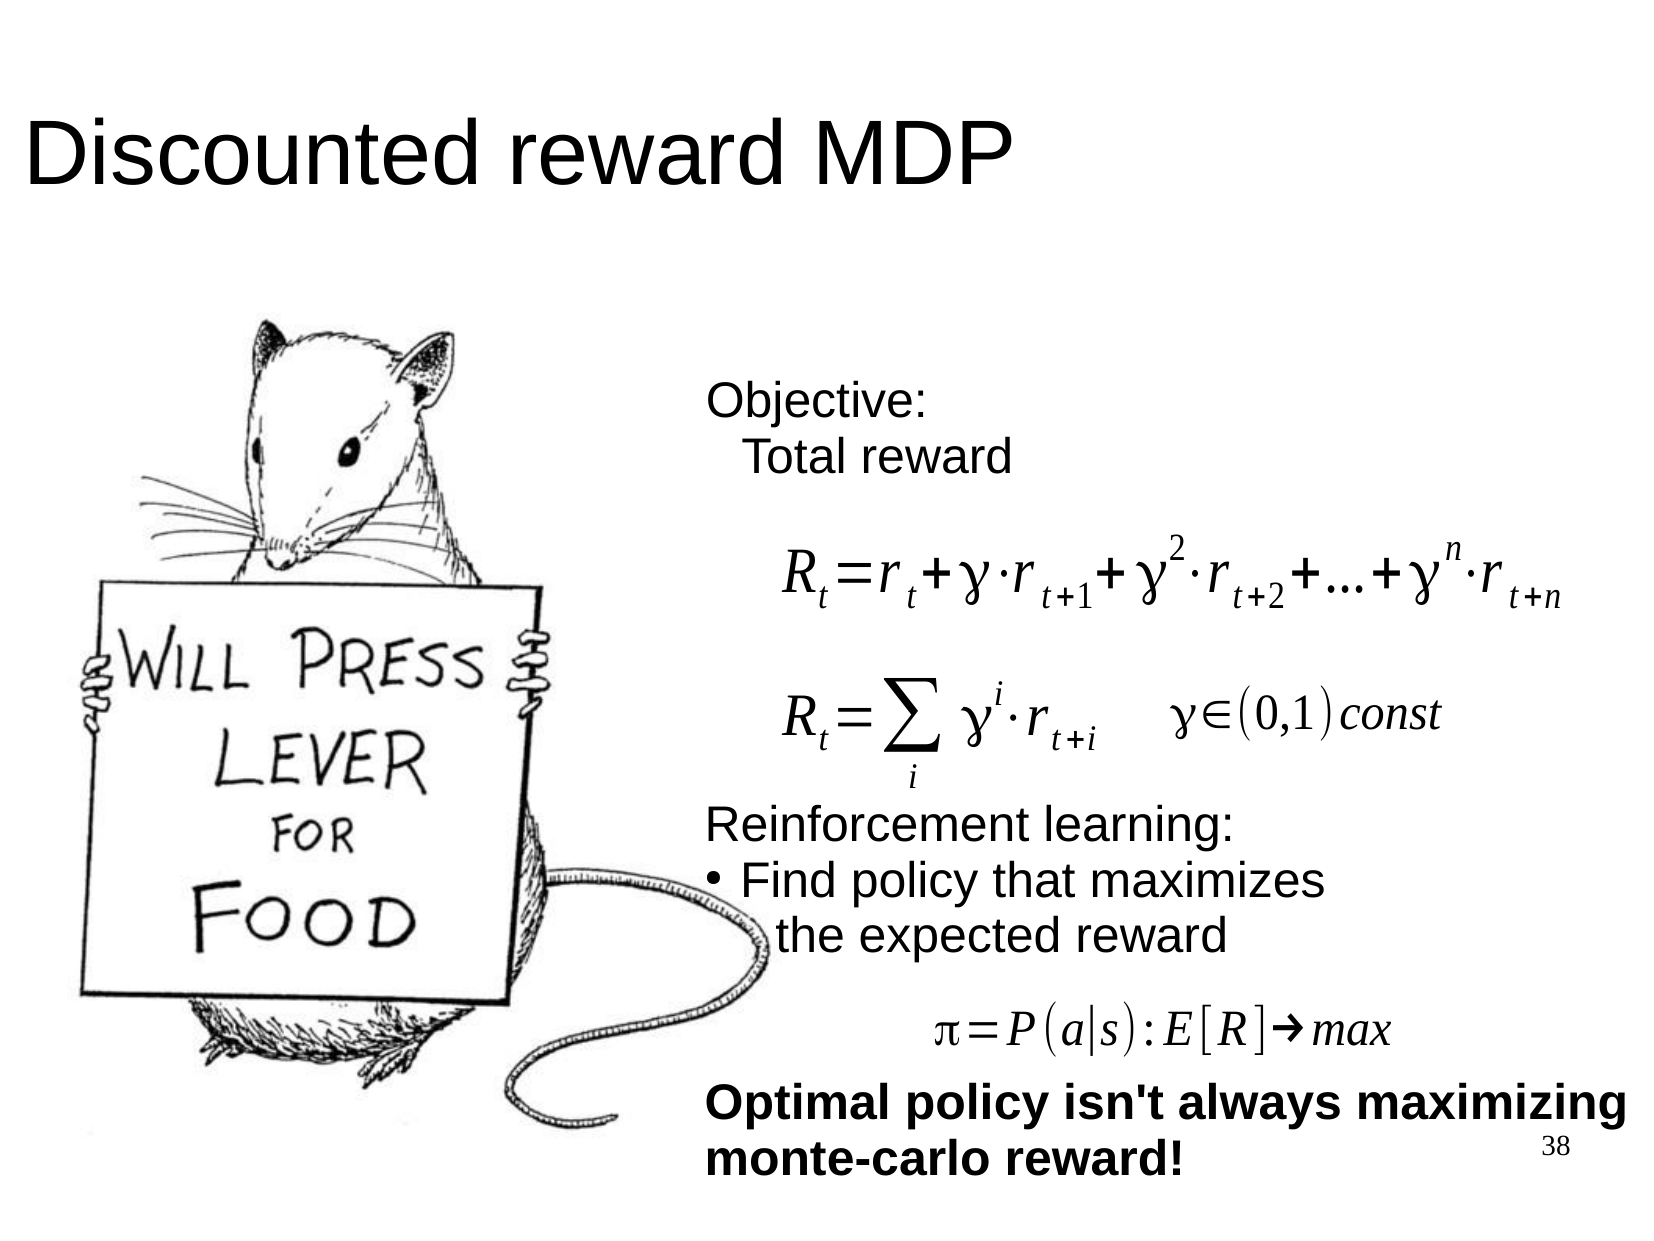

# Discounted reward MDP
Objective:
Total reward
Reinforcement learning:
Find policy that maximizes
the expected reward
Optimal policy isn't always maximizing
monte-carlo reward!
38